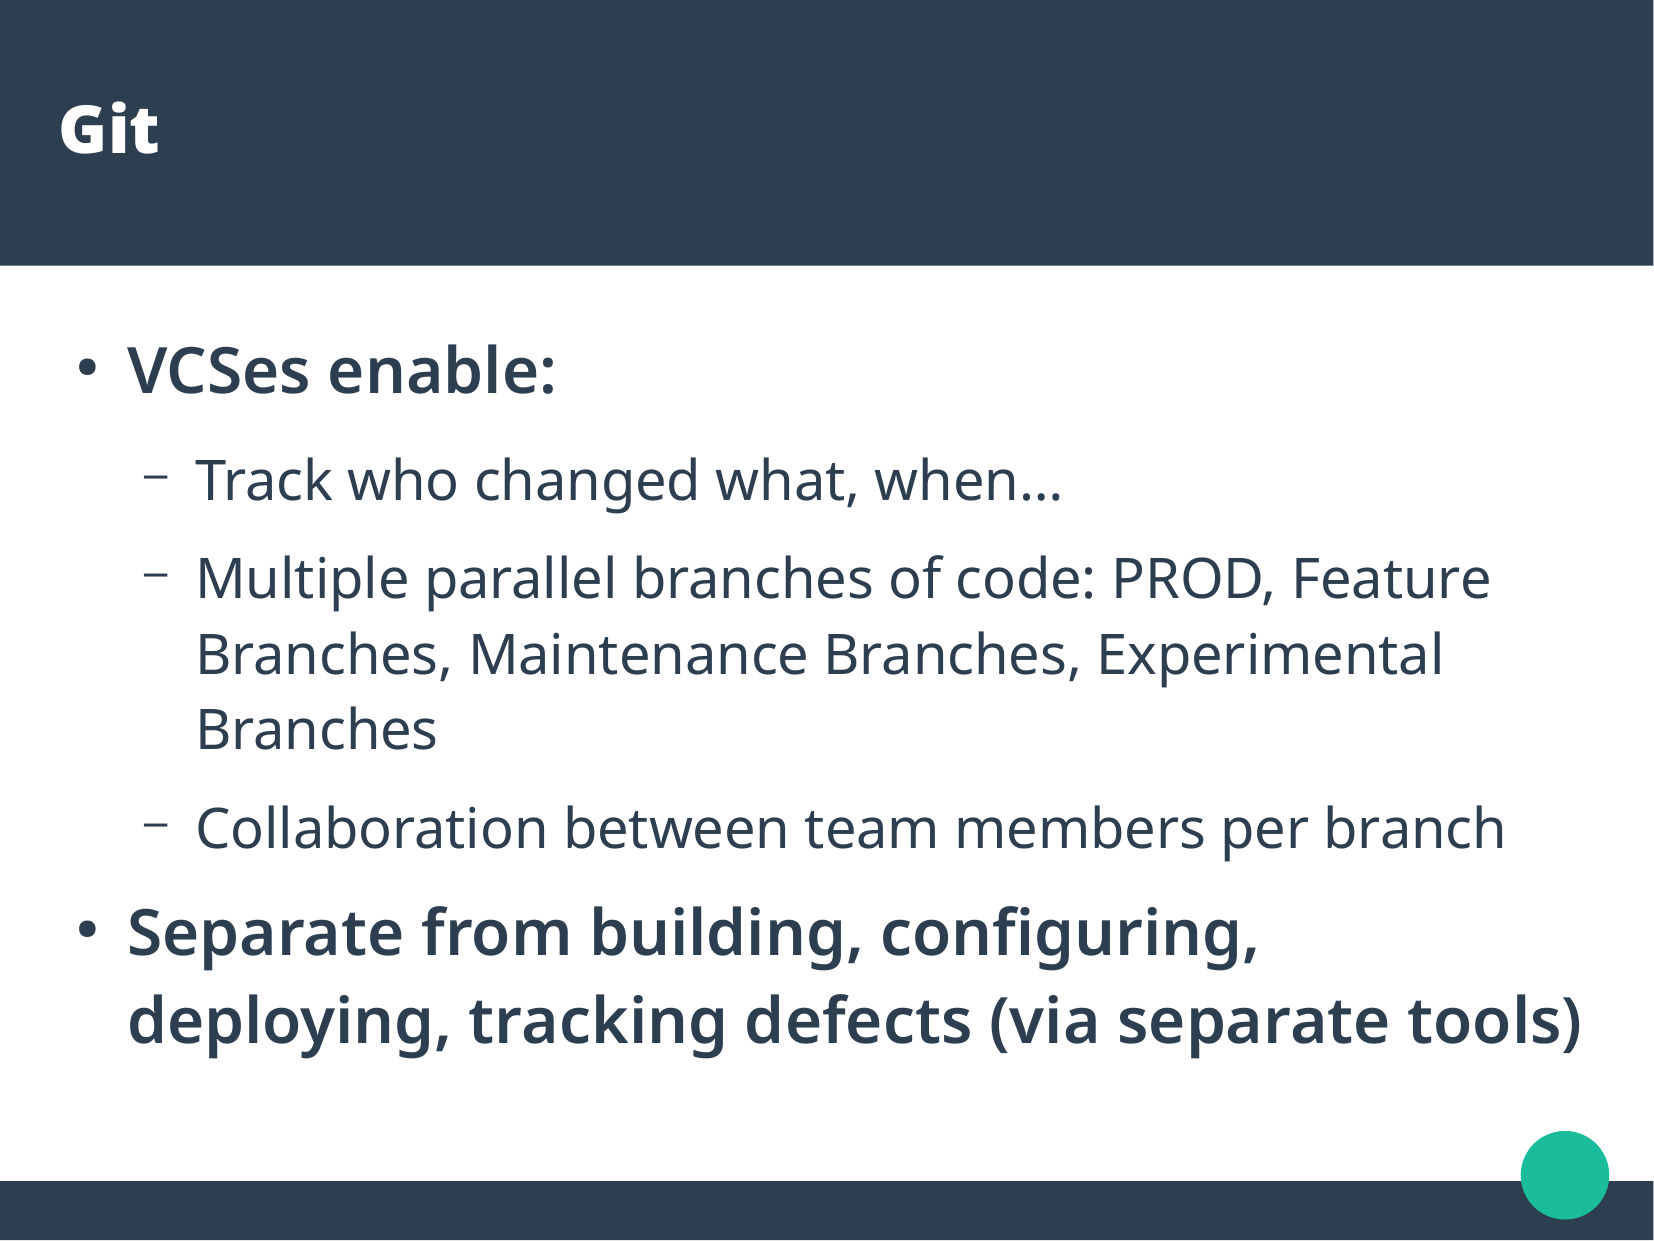

# Git
VCSes enable:
Track who changed what, when…
Multiple parallel branches of code: PROD, Feature Branches, Maintenance Branches, Experimental Branches
Collaboration between team members per branch
Separate from building, configuring, deploying, tracking defects (via separate tools)